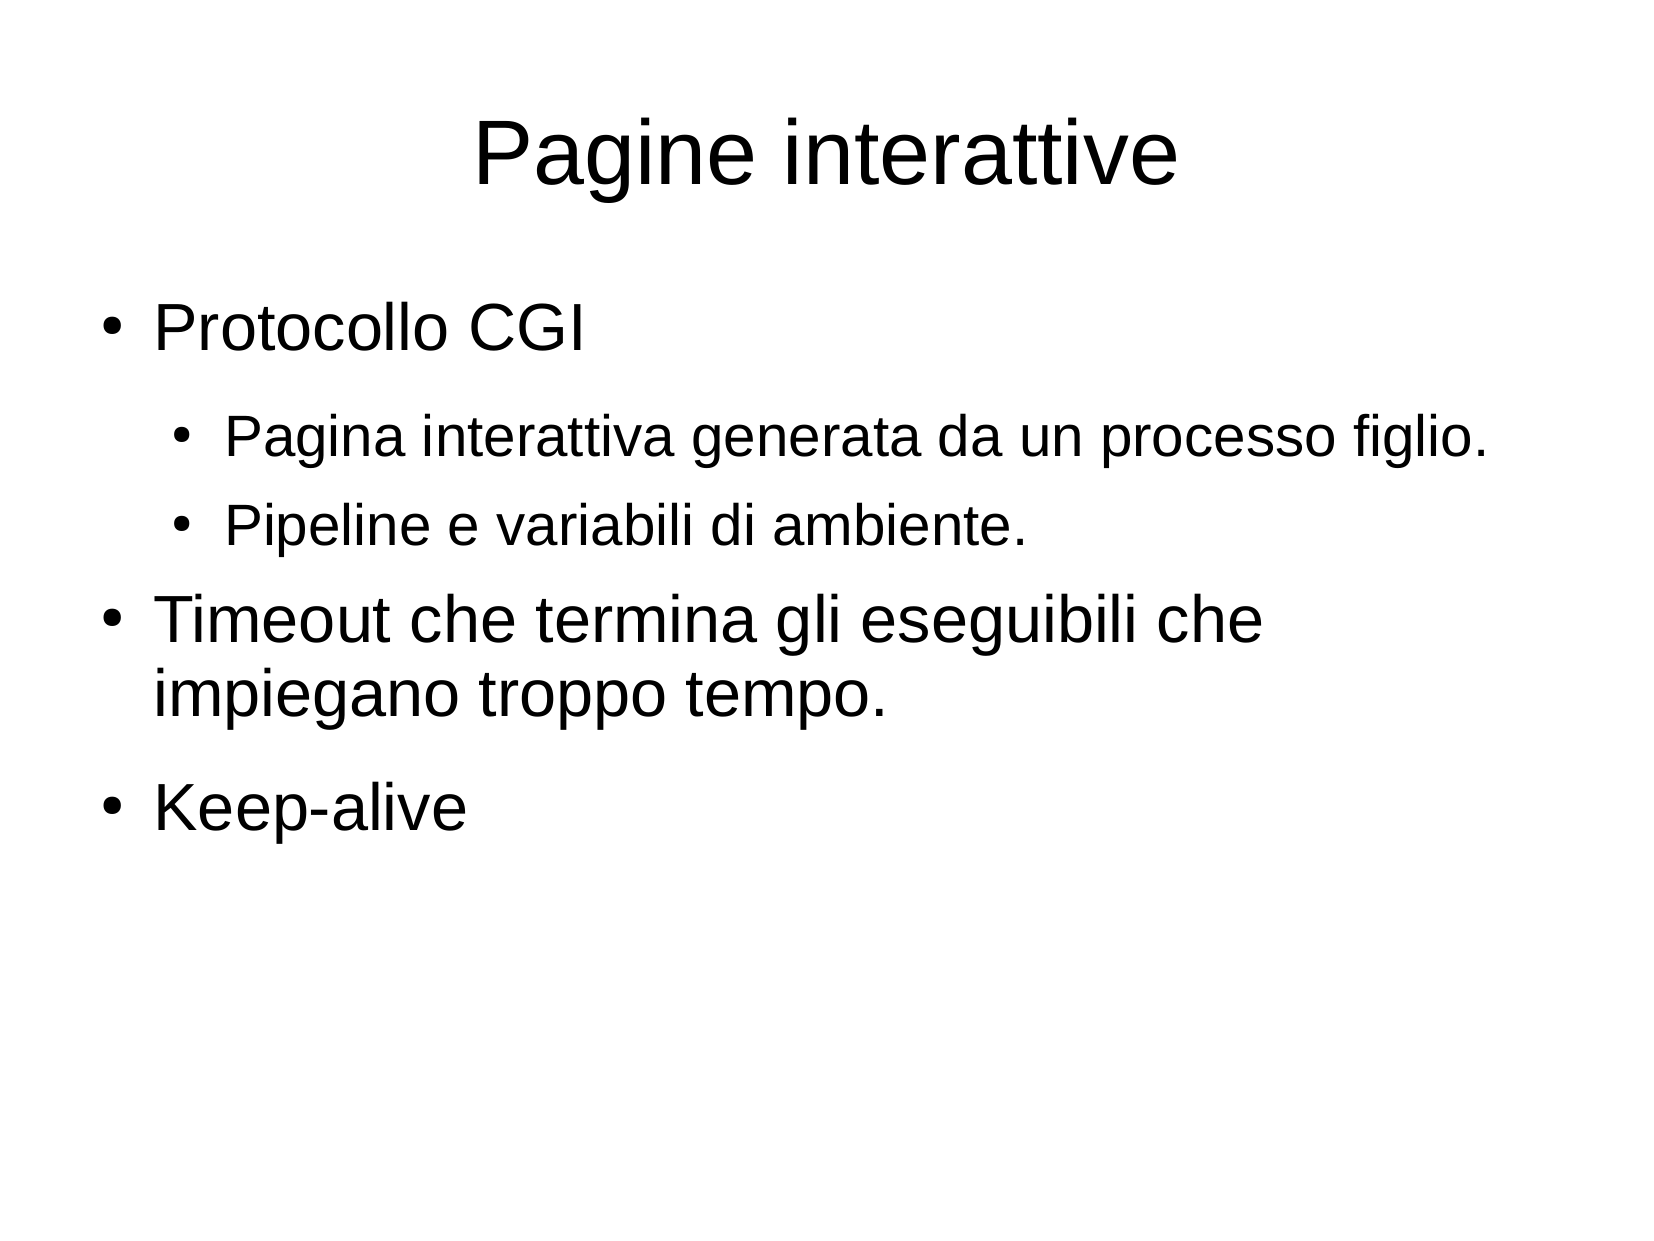

# Pagine interattive
Protocollo CGI
Pagina interattiva generata da un processo figlio.
Pipeline e variabili di ambiente.
Timeout che termina gli eseguibili che impiegano troppo tempo.
Keep-alive